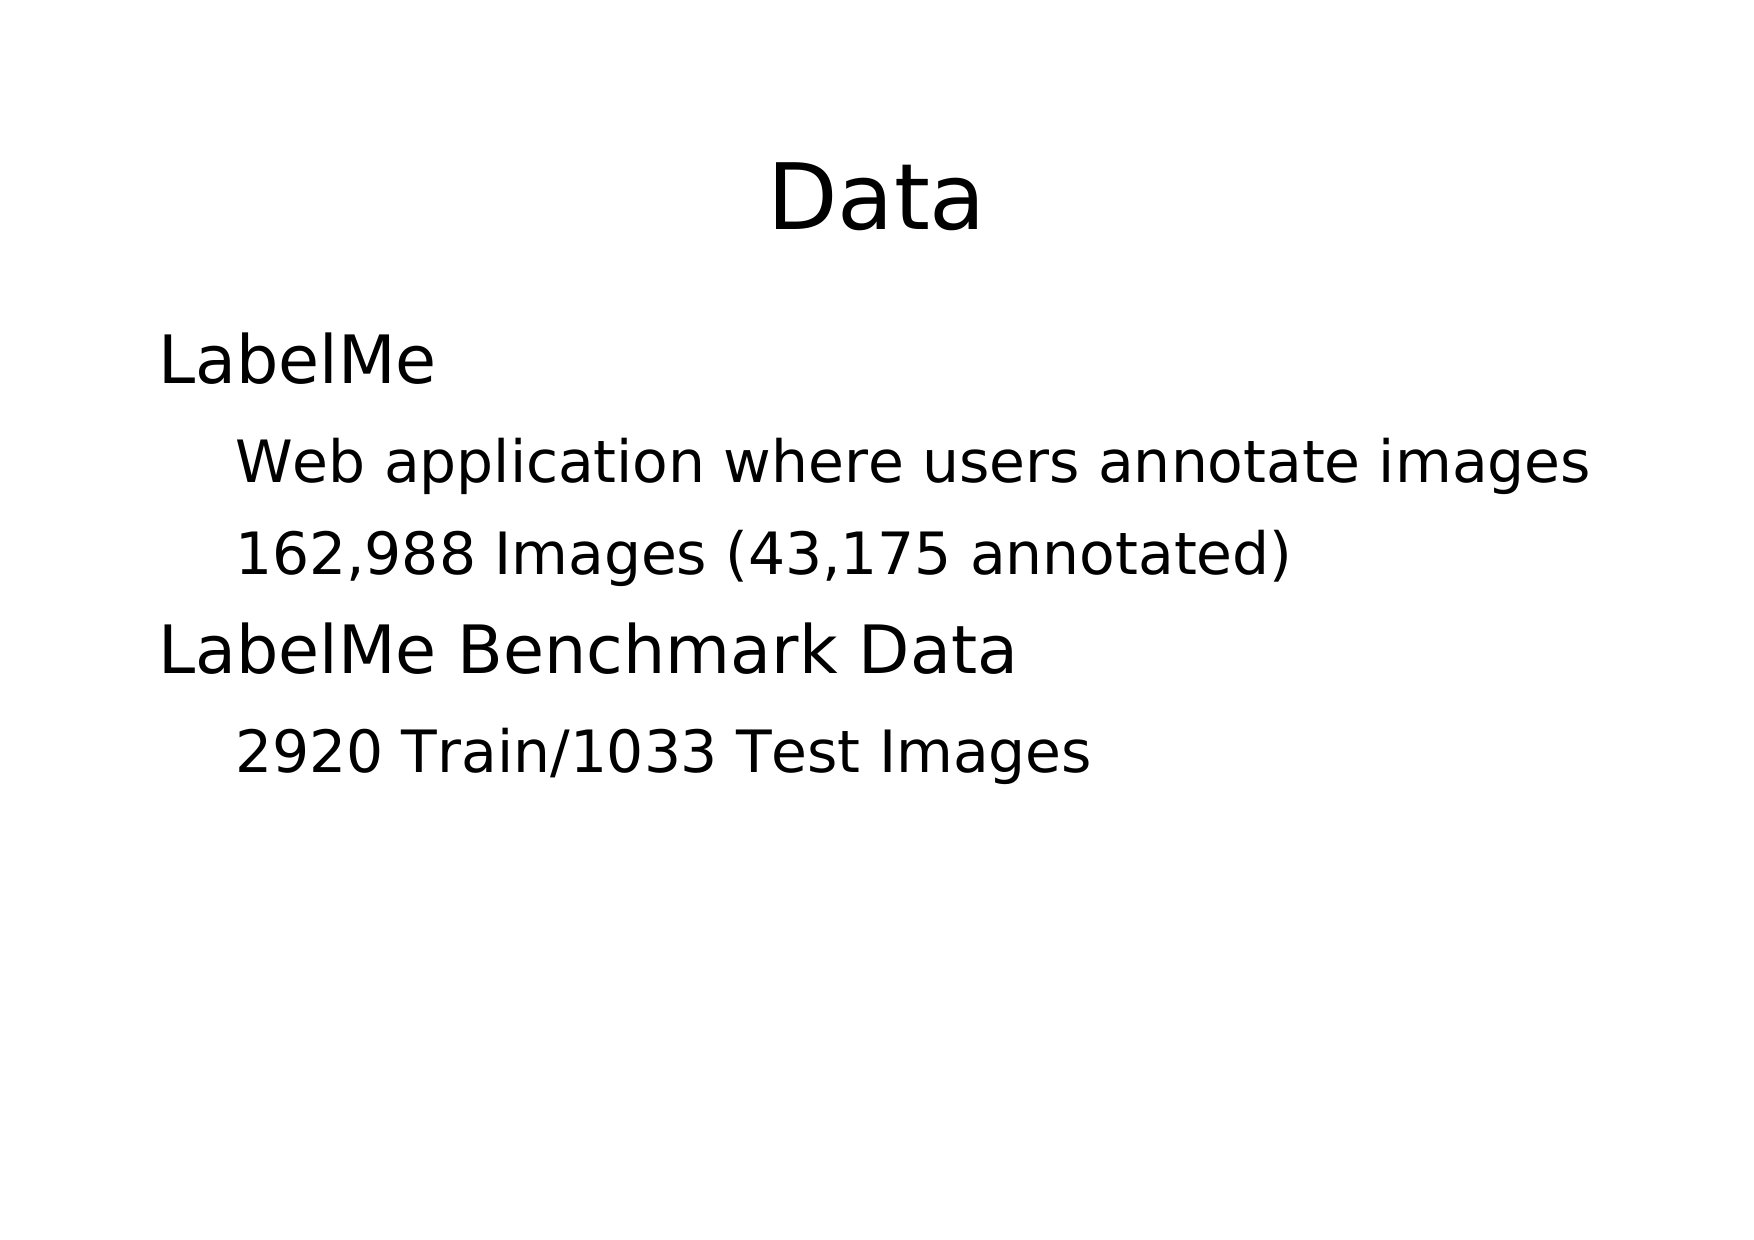

# Data
LabelMe
Web application where users annotate images
162,988 Images (43,175 annotated)
LabelMe Benchmark Data
2920 Train/1033 Test Images